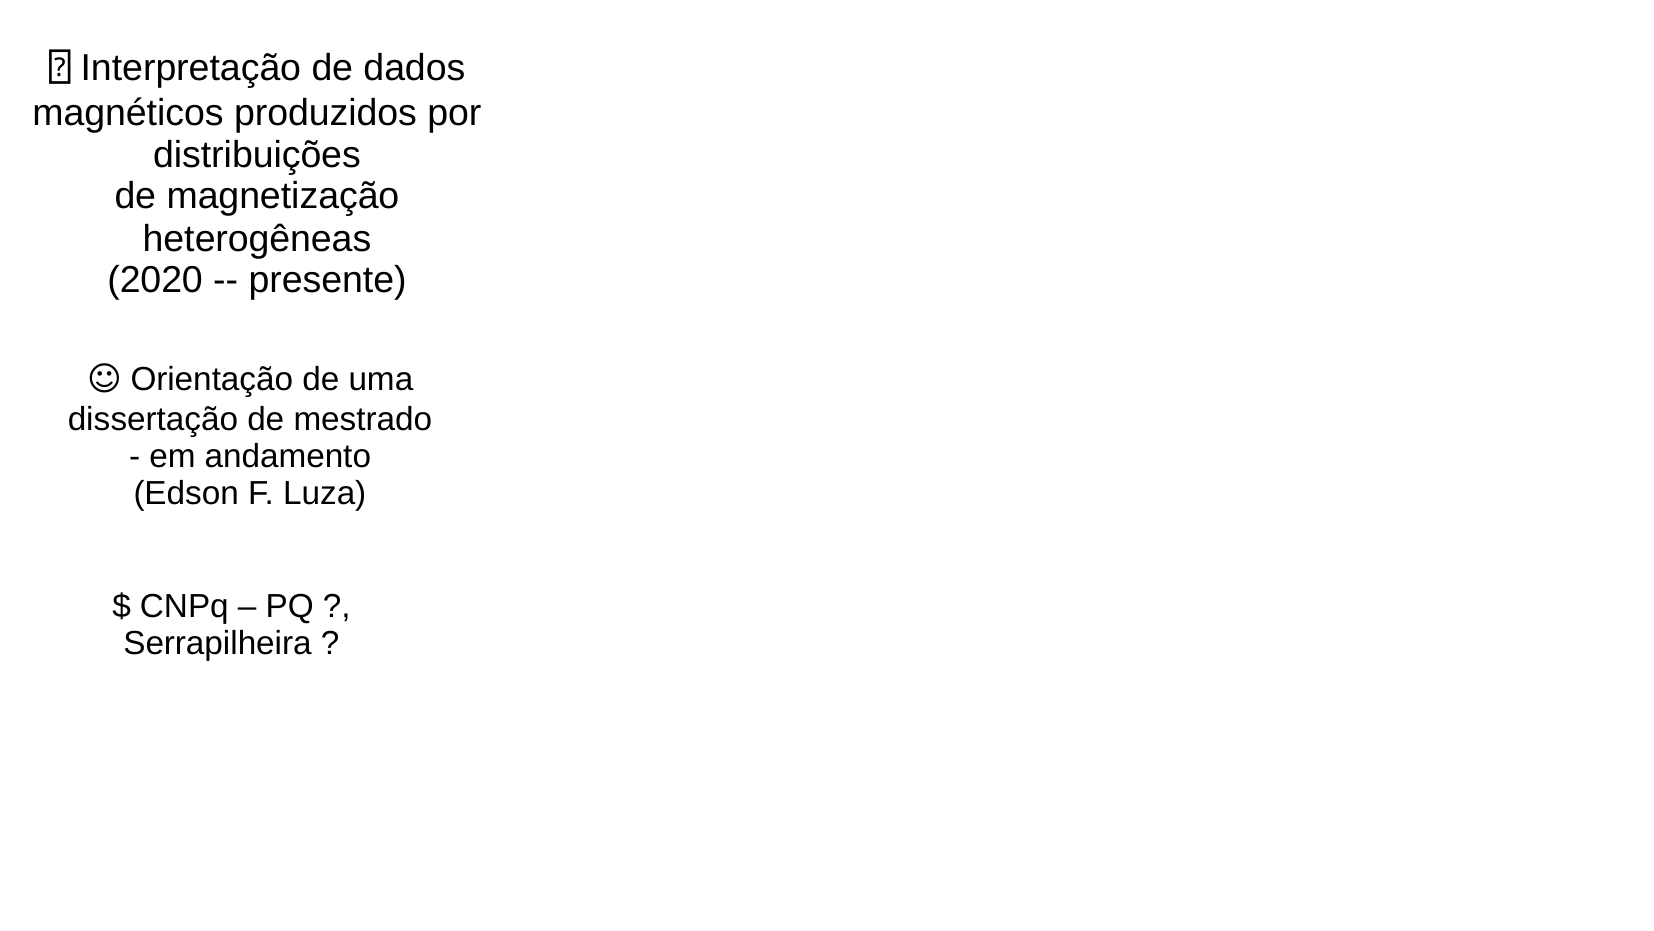

⍰ Interpretação de dados magnéticos produzidos por distribuições
de magnetização heterogêneas
(2020 -- presente)
☺ Orientação de uma dissertação de mestrado
- em andamento
(Edson F. Luza)
$ CNPq – PQ ?, Serrapilheira ?